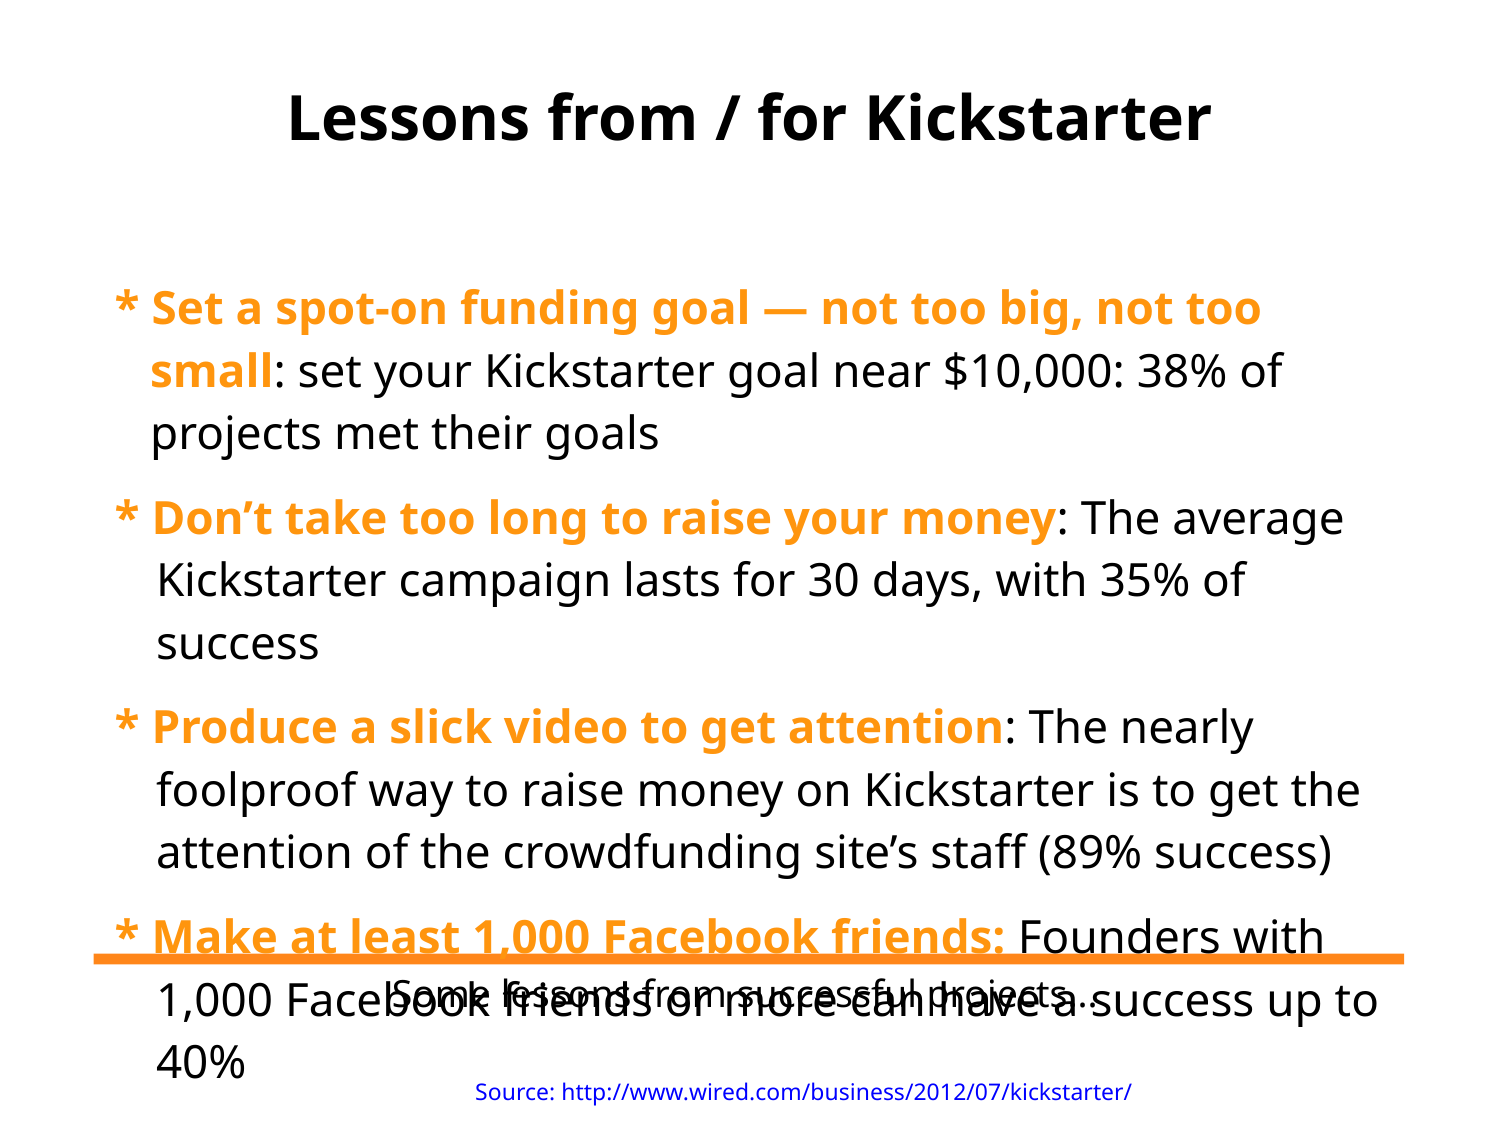

# Lessons from / for Kickstarter
* Set a spot-on funding goal — not too big, not too small: set your Kickstarter goal near $10,000: 38% of projects met their goals
* Don’t take too long to raise your money: The average Kickstarter campaign lasts for 30 days, with 35% of success
* Produce a slick video to get attention: The nearly foolproof way to raise money on Kickstarter is to get the attention of the crowdfunding site’s staff (89% success)
* Make at least 1,000 Facebook friends: Founders with 1,000 Facebook friends or more can have a success up to 40%
Some lessons from successful projects...
Source: http://www.wired.com/business/2012/07/kickstarter/